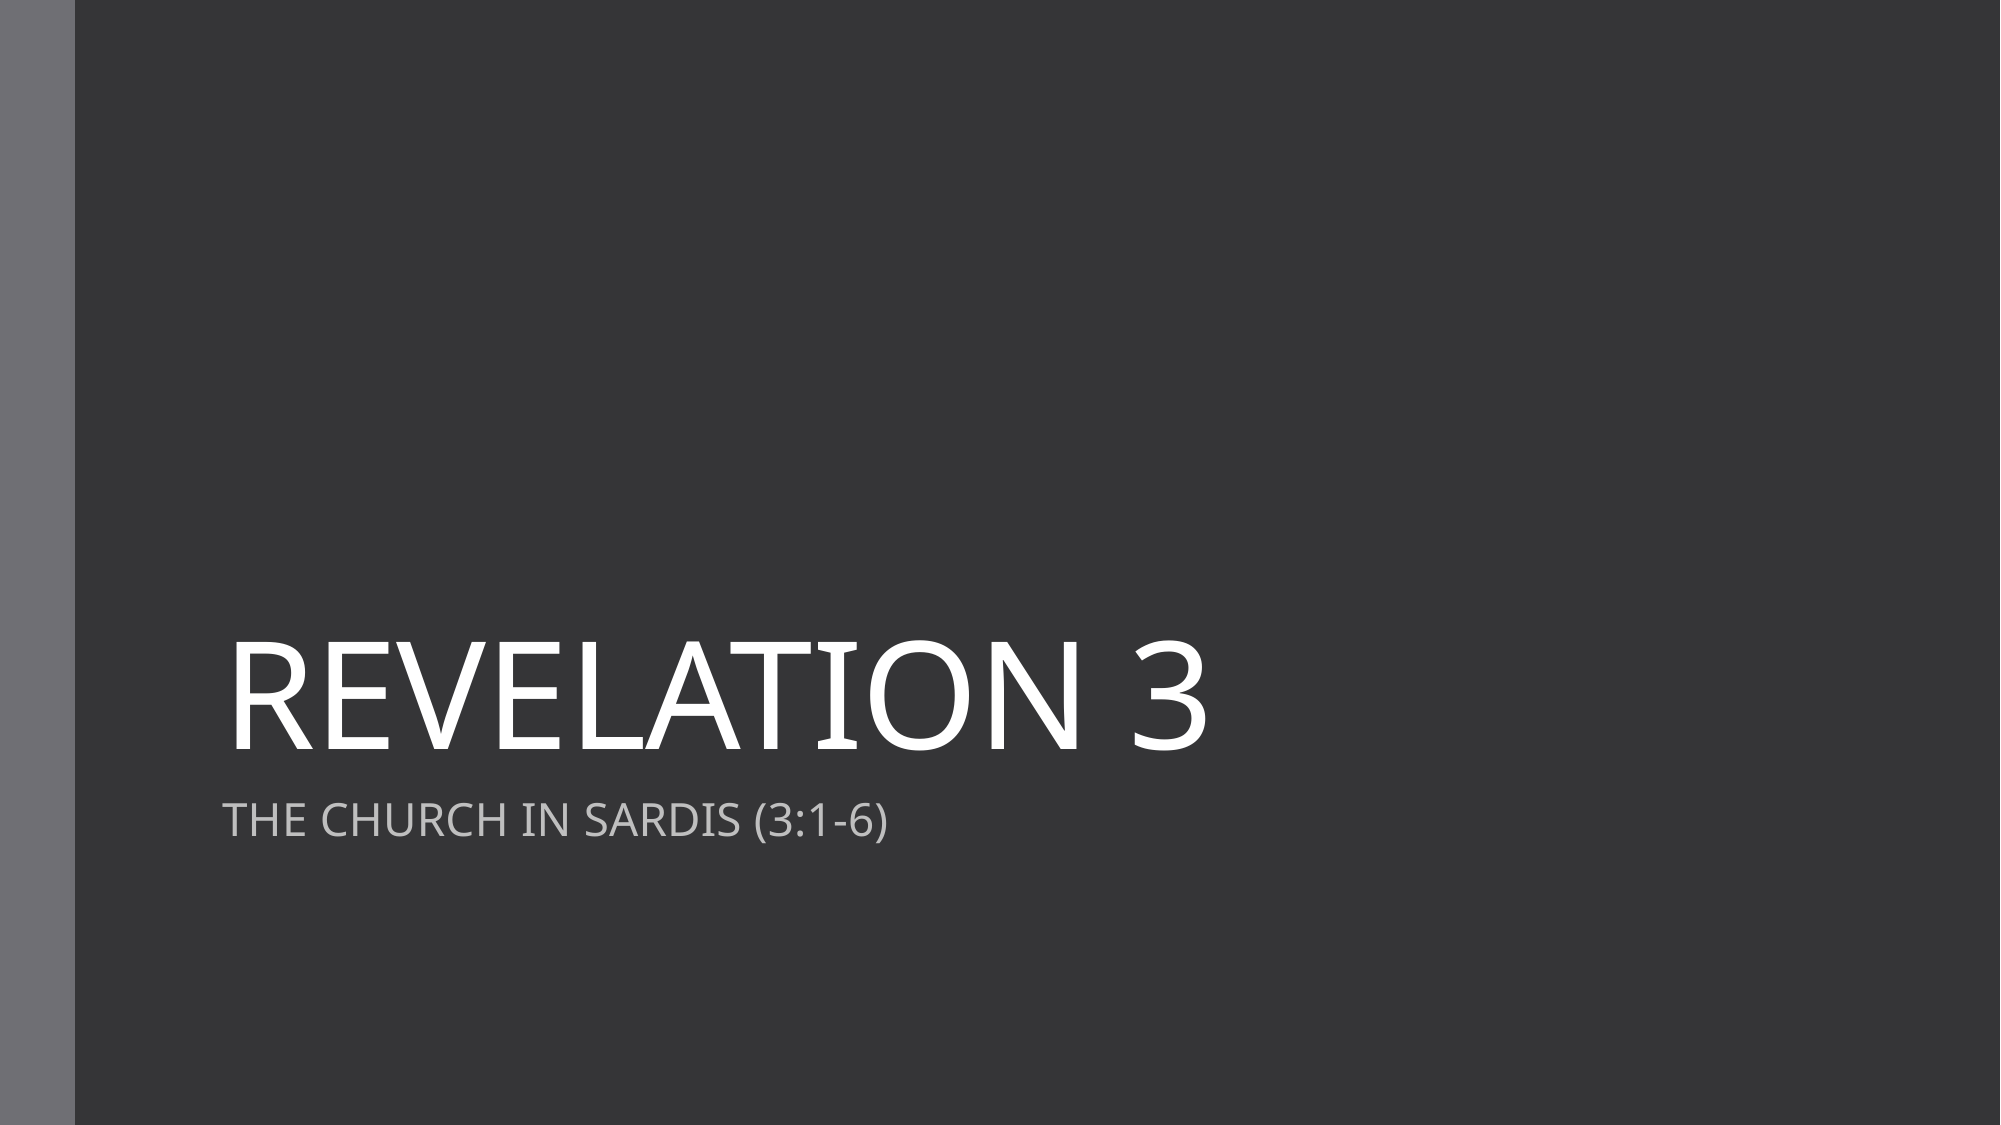

# REVELATION 3
THE CHURCH IN SARDIS (3:1-6)